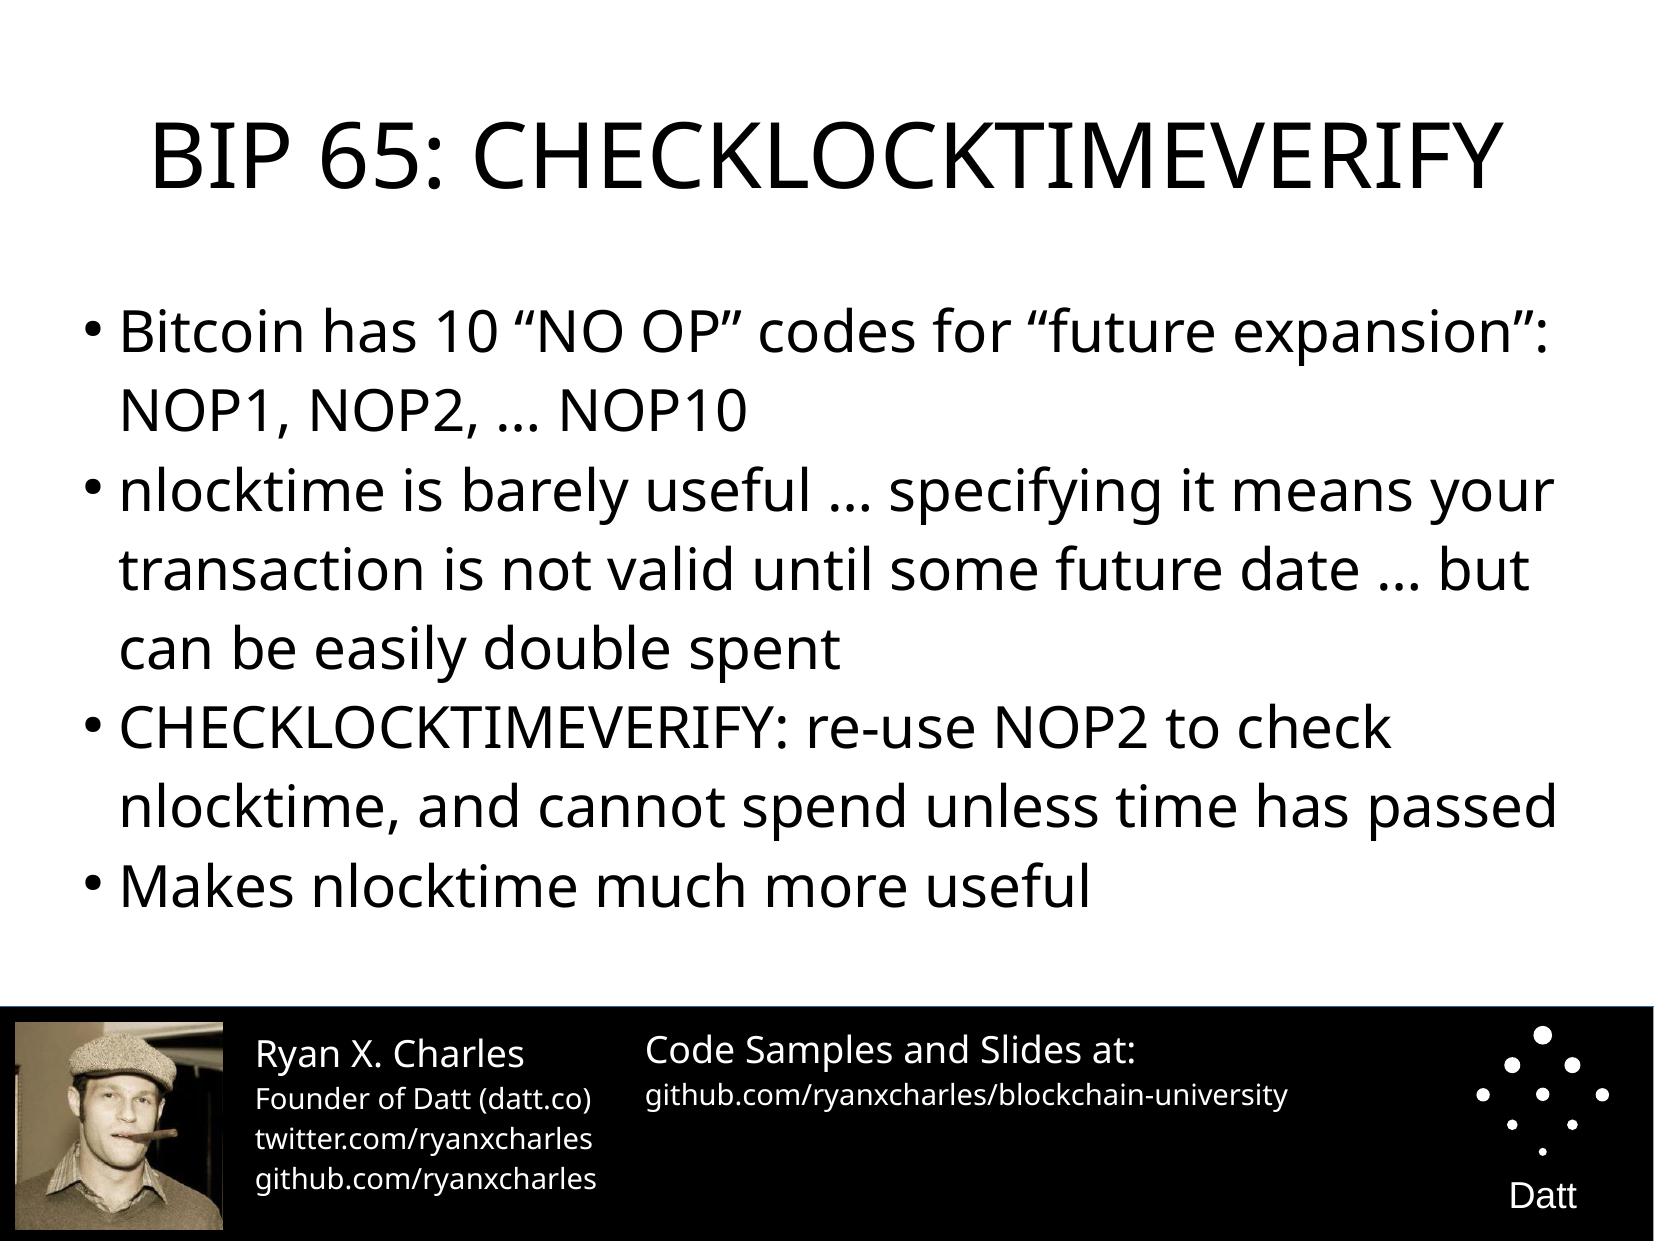

BIP 65: CHECKLOCKTIMEVERIFY
# Bitcoin has 10 “NO OP” codes for “future expansion”: NOP1, NOP2, … NOP10
nlocktime is barely useful … specifying it means your transaction is not valid until some future date … but can be easily double spent
CHECKLOCKTIMEVERIFY: re-use NOP2 to check nlocktime, and cannot spend unless time has passed
Makes nlocktime much more useful
Code Samples and Slides at:
github.com/ryanxcharles/blockchain-university
Ryan X. Charles
Founder of Datt (datt.co)
twitter.com/ryanxcharles
github.com/ryanxcharles
Datt